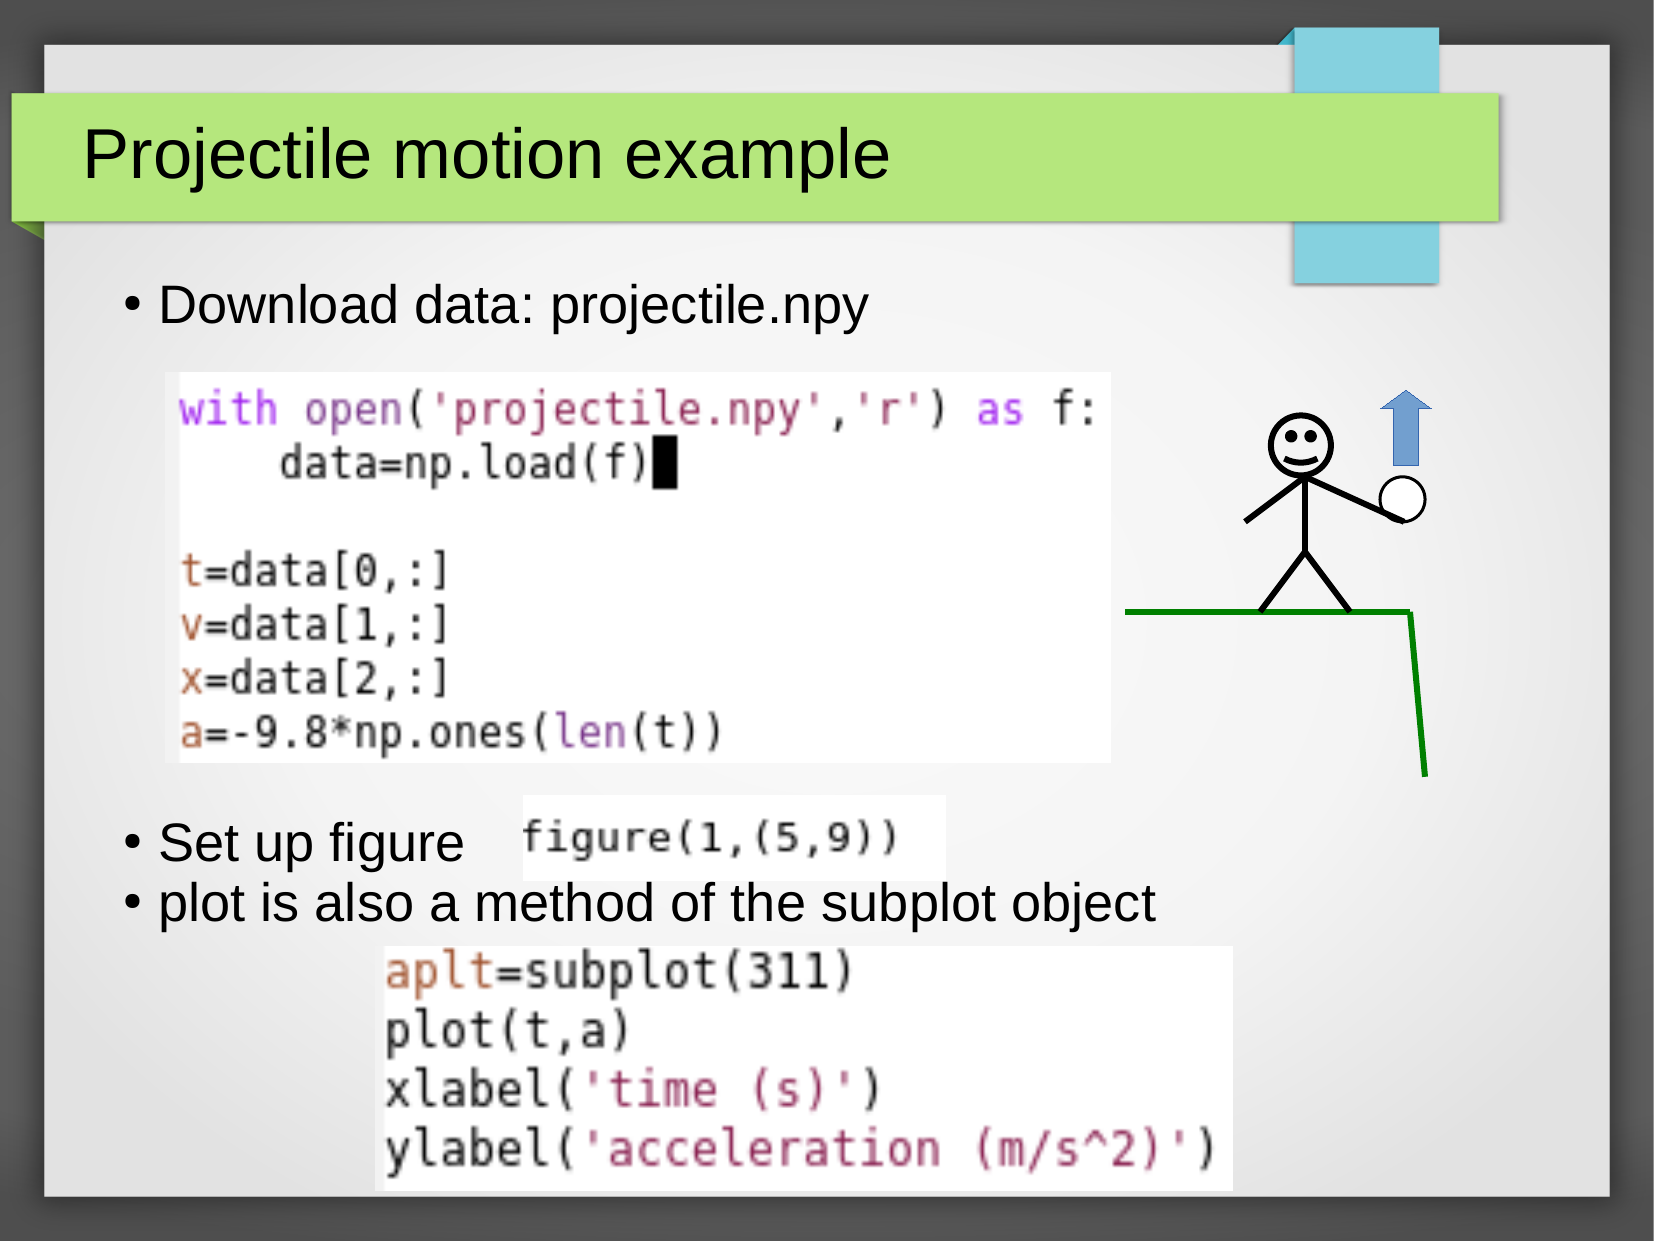

# Projectile motion example
Download data: projectile.npy
Set up figure
plot is also a method of the subplot object